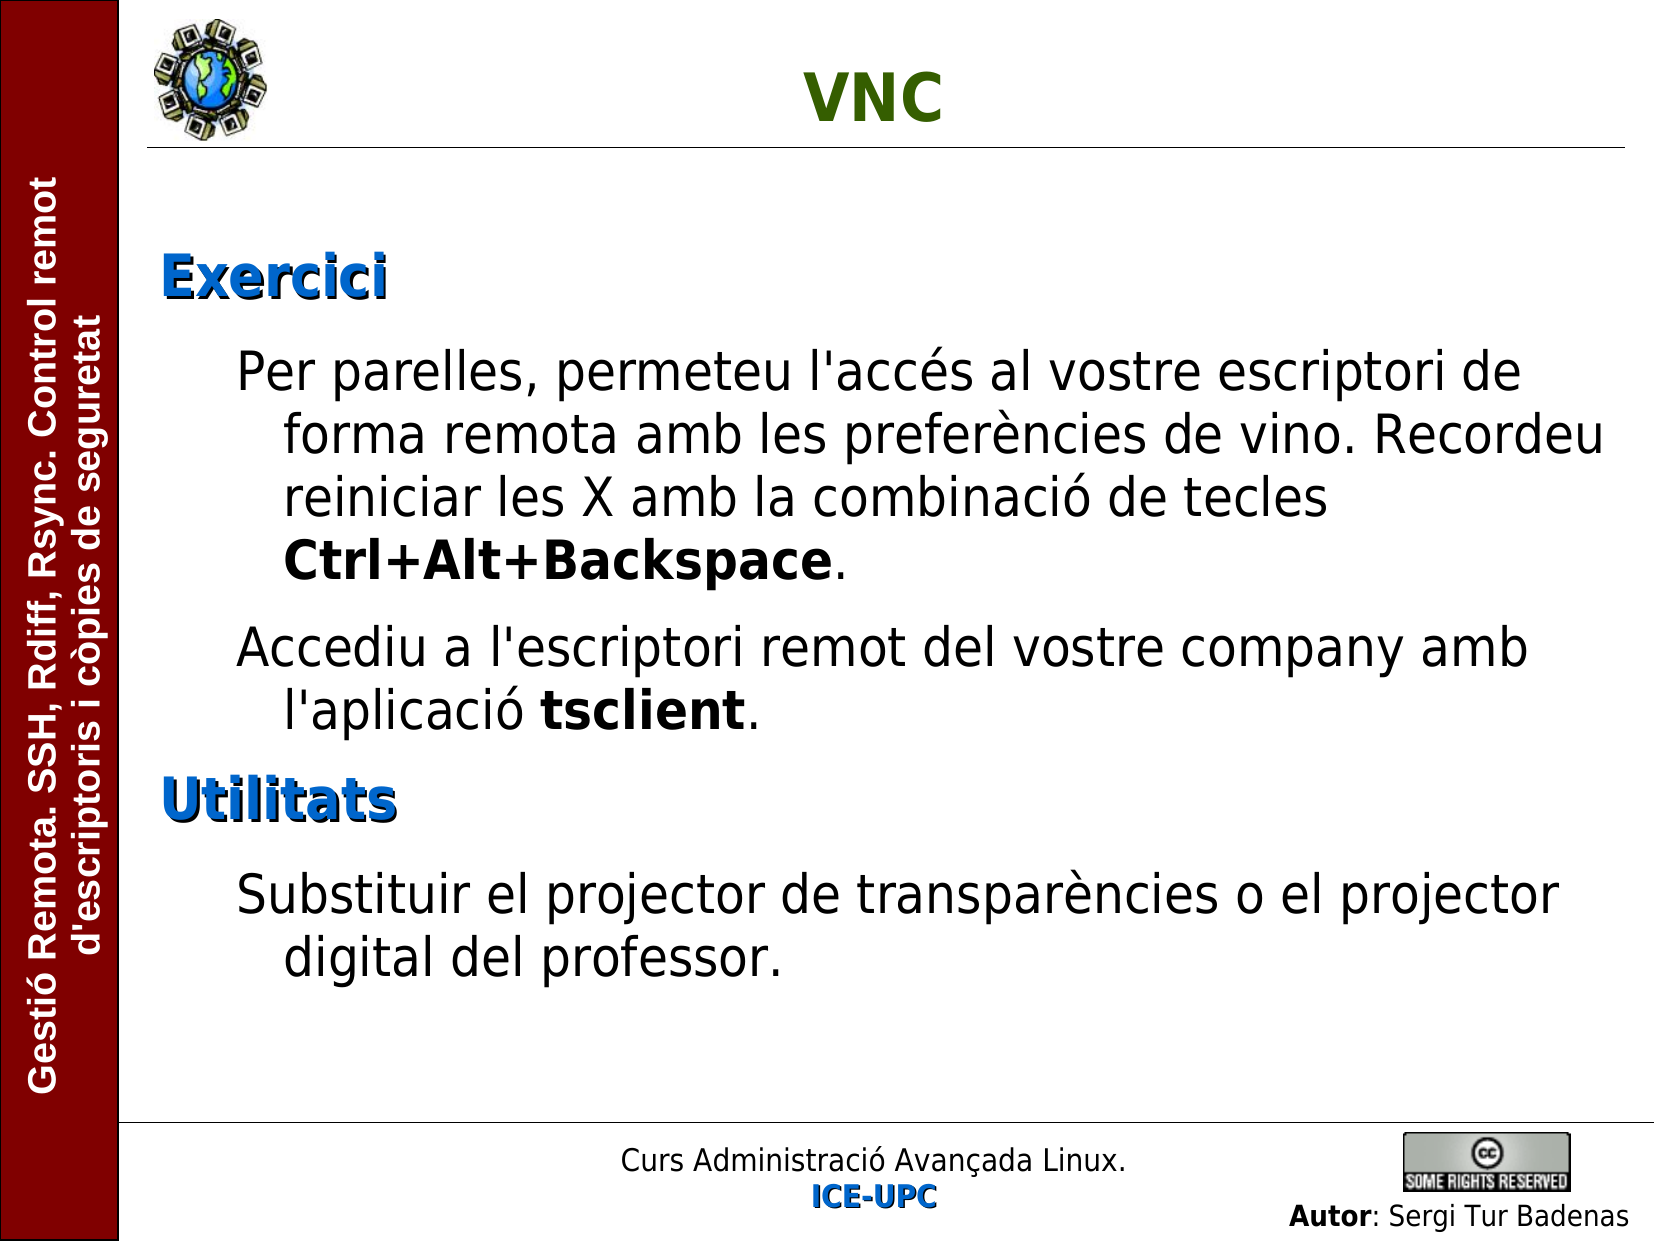

# VNC
Exercici
Per parelles, permeteu l'accés al vostre escriptori de forma remota amb les preferències de vino. Recordeu reiniciar les X amb la combinació de tecles Ctrl+Alt+Backspace.
Accediu a l'escriptori remot del vostre company amb l'aplicació tsclient.
Utilitats
Substituir el projector de transparències o el projector digital del professor.